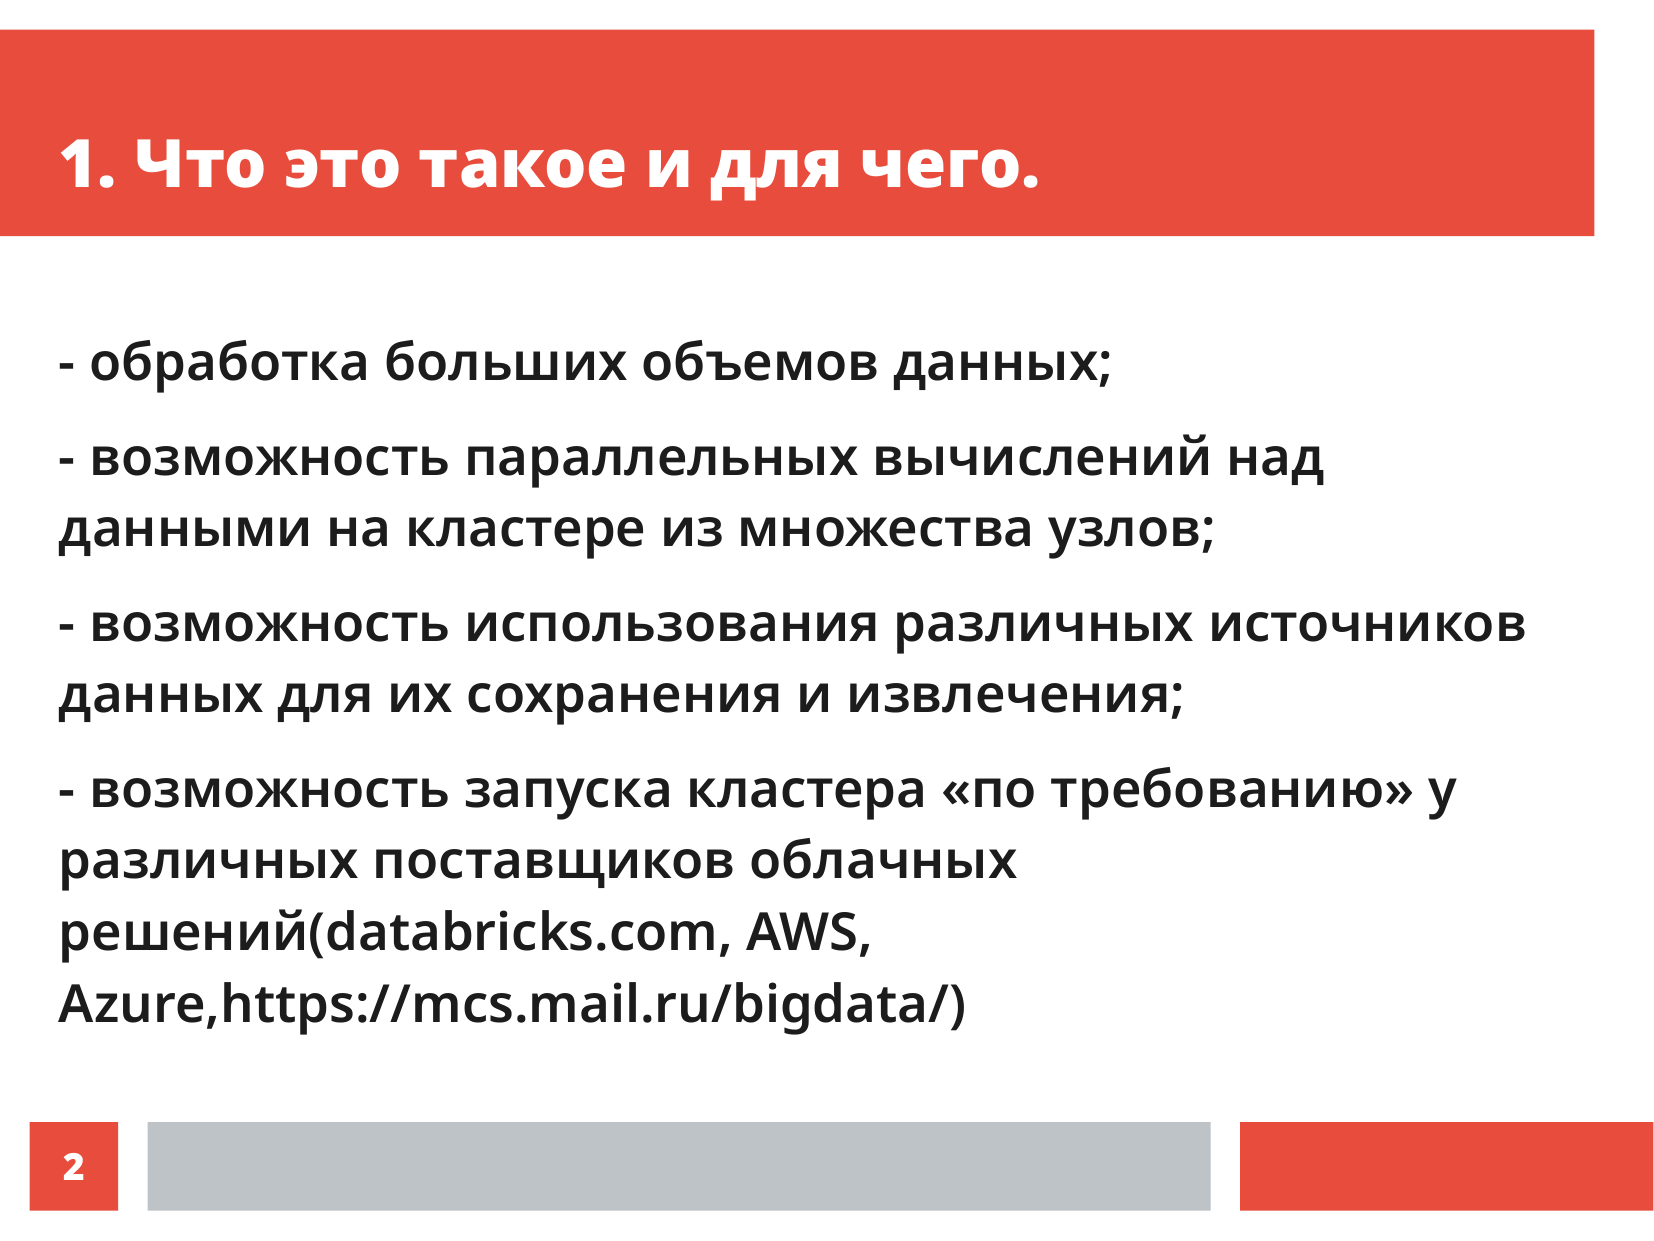

# 1. Что это такое и для чего.
- обработка больших объемов данных;
- возможность параллельных вычислений над данными на кластере из множества узлов;
- возможность использования различных источников данных для их сохранения и извлечения;
- возможность запуска кластера «по требованию» у различных поставщиков облачных решений(databricks.com, AWS, Azure,https://mcs.mail.ru/bigdata/)
2